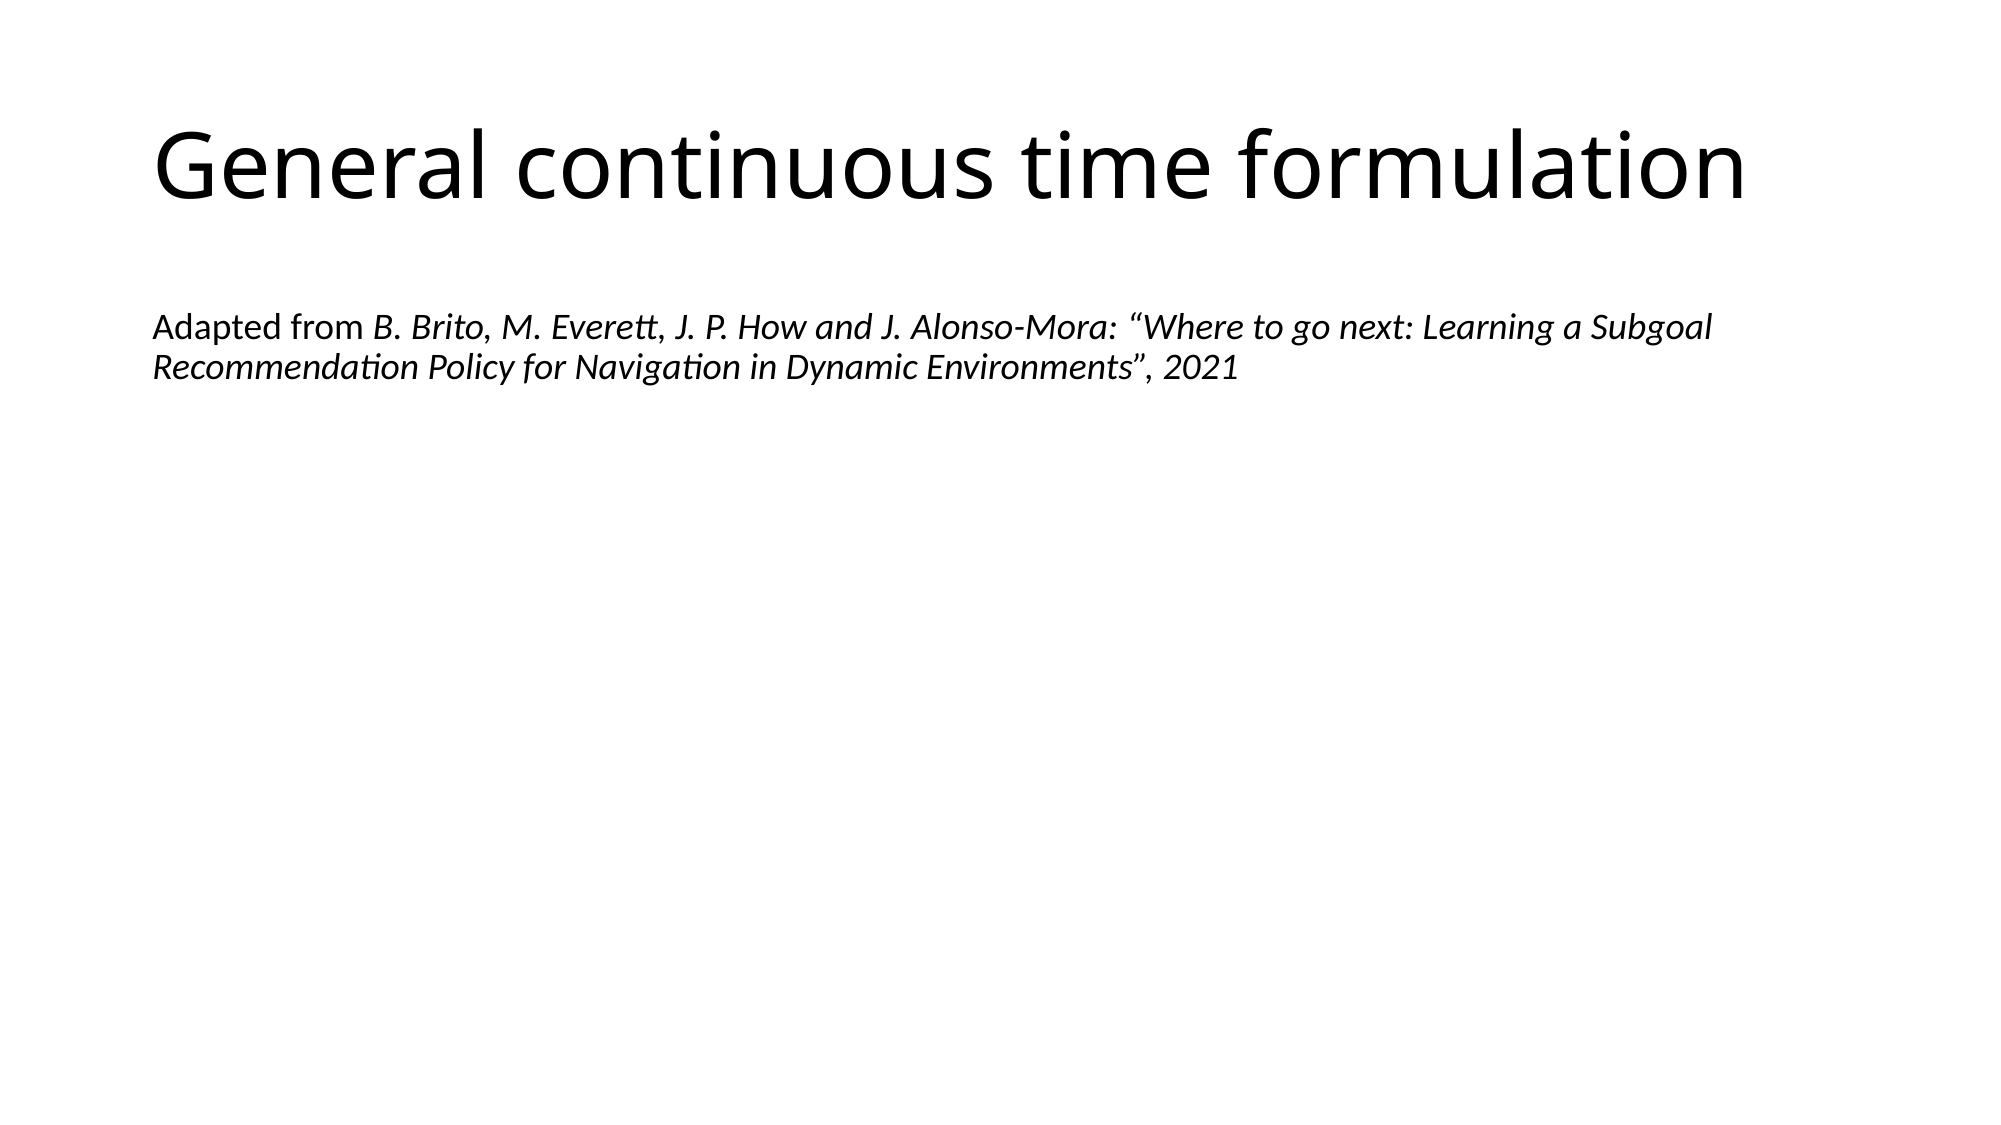

# General continuous time formulation
Adapted from B. Brito, M. Everett, J. P. How and J. Alonso-Mora: “Where to go next: Learning a Subgoal Recommendation Policy for Navigation in Dynamic Environments”, 2021